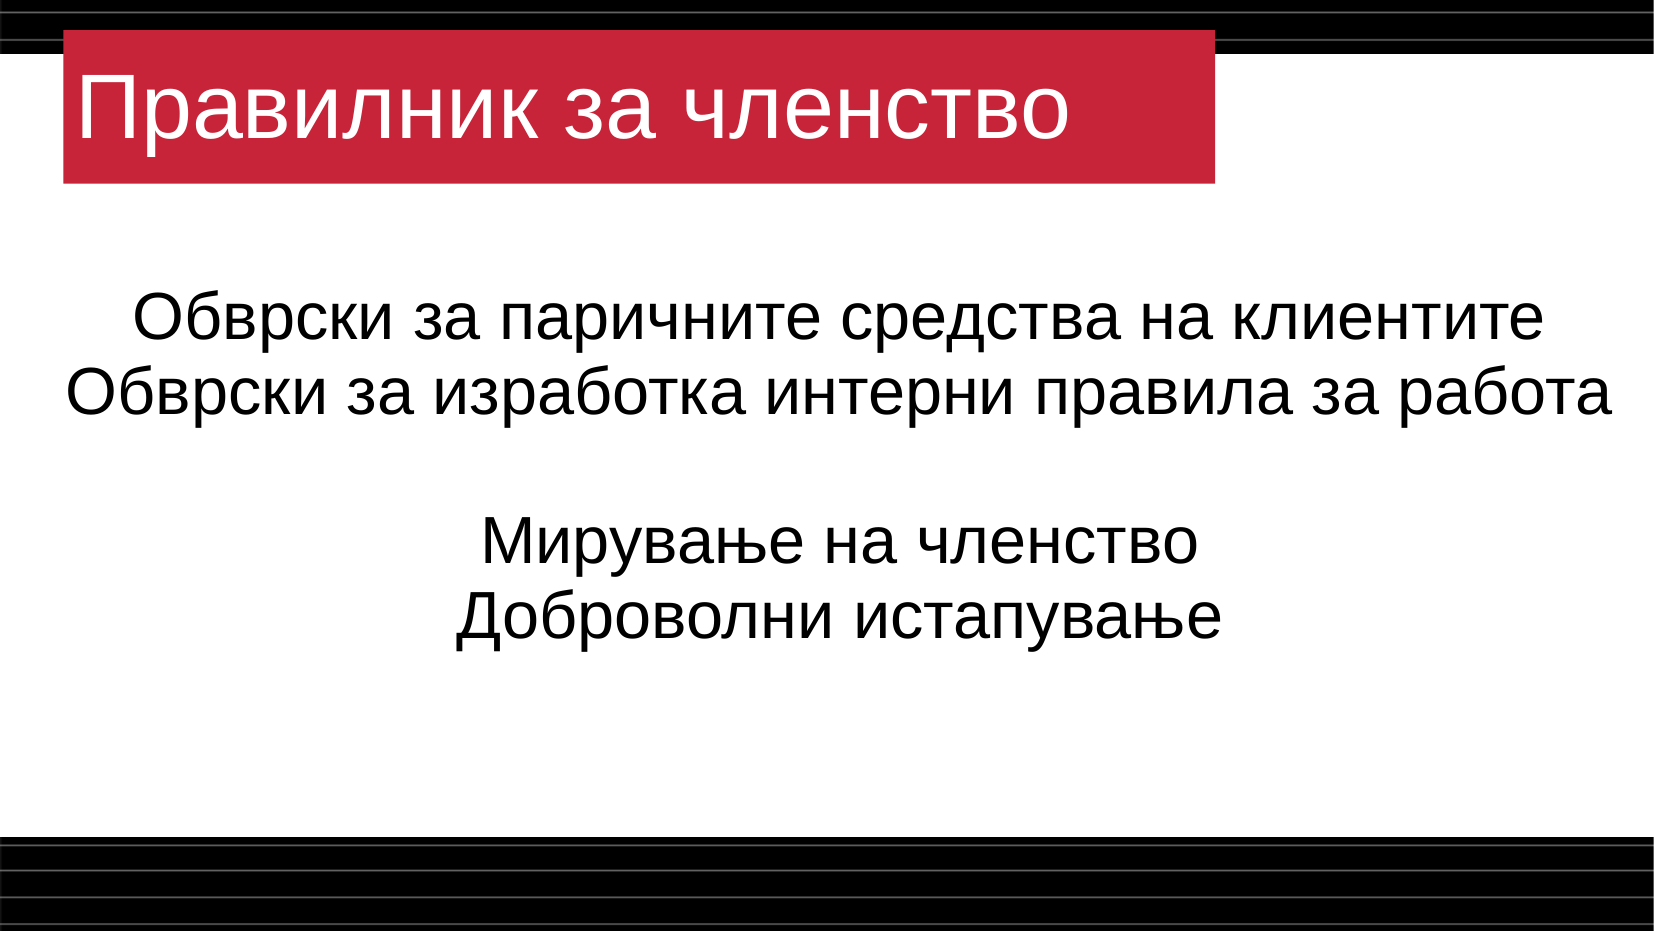

# Правилник за членство
Обврски за паричните средства на клиентите
Обврски за изработка интерни правила за работа
Мирување на членство
Доброволни истапување